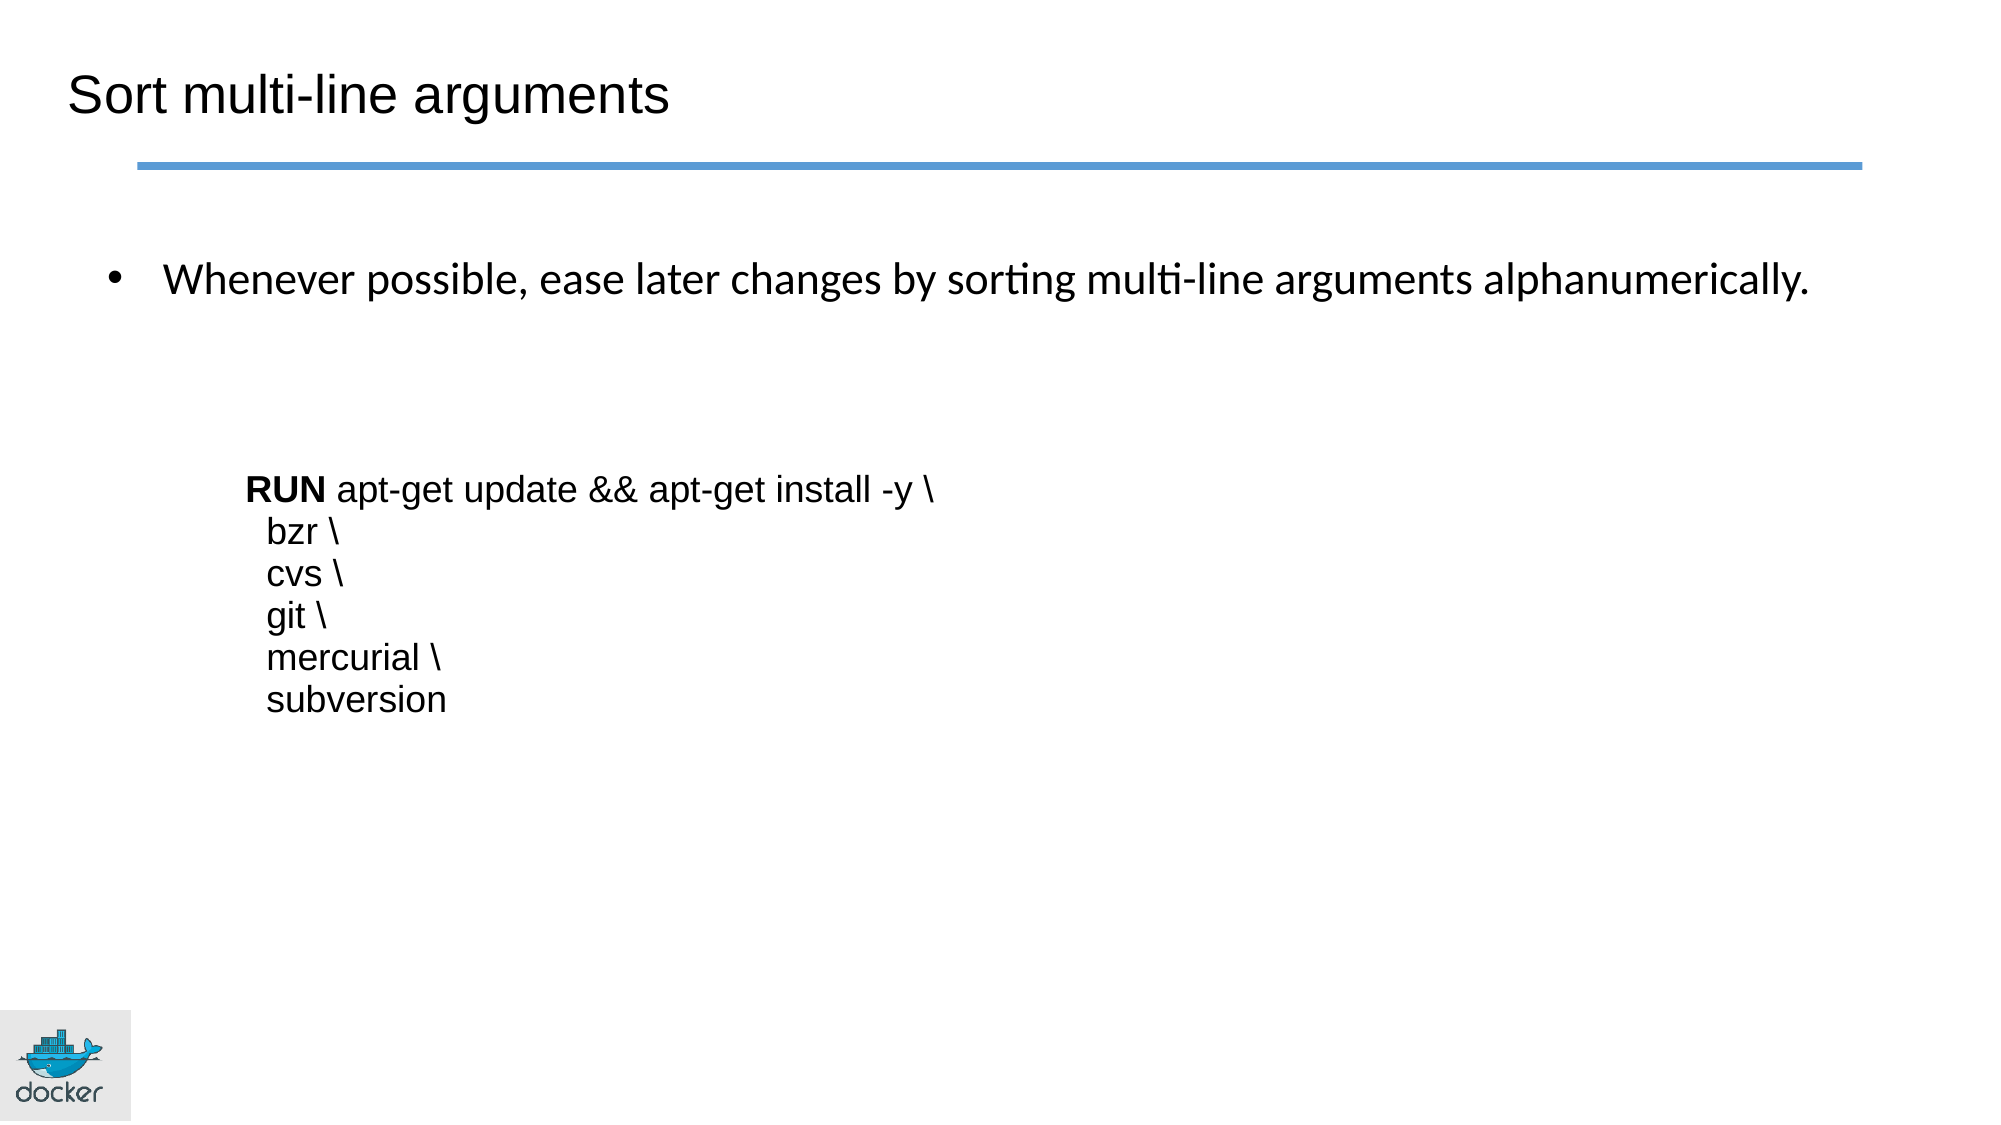

Sort multi-line arguments
Whenever possible, ease later changes by sorting multi-line arguments alphanumerically.
RUN apt-get update && apt-get install -y \
 bzr \
 cvs \
 git \
 mercurial \
 subversion